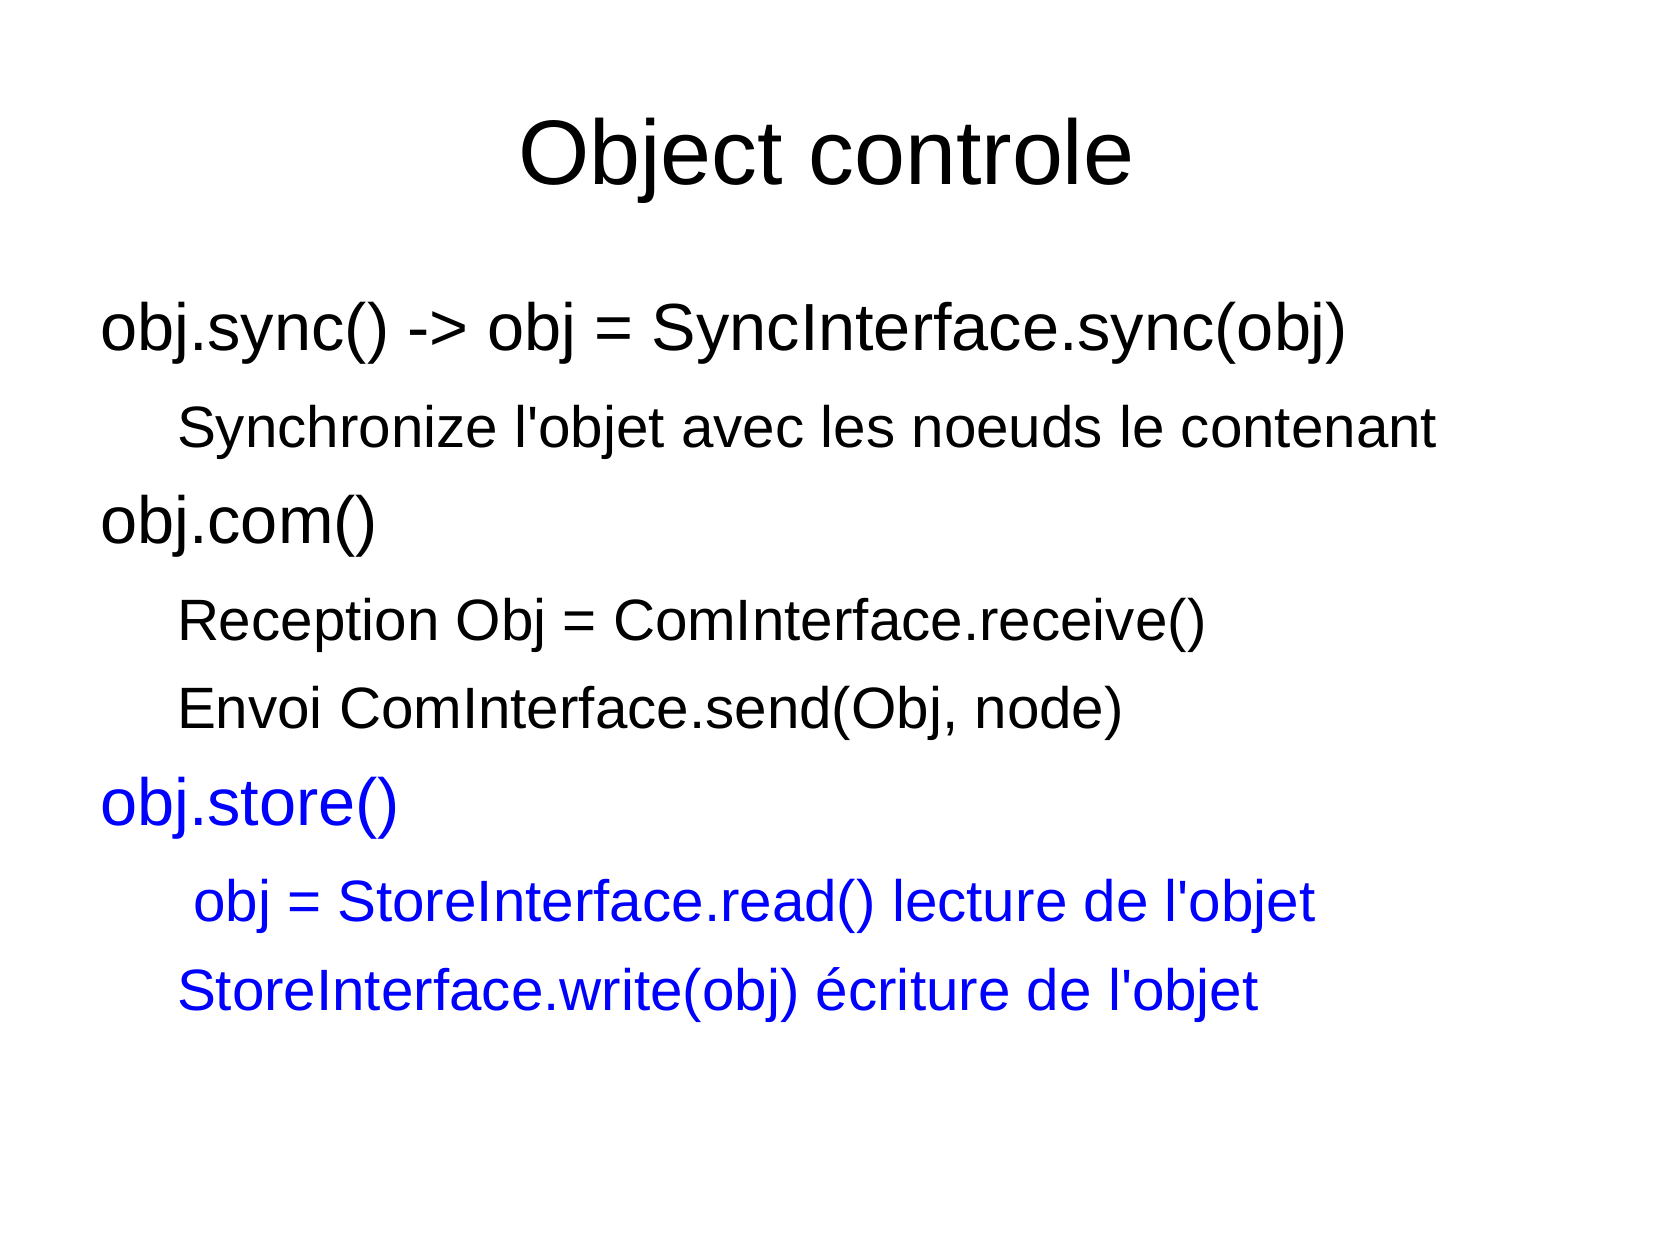

# Object controle
obj.sync() -> obj = SyncInterface.sync(obj)
Synchronize l'objet avec les noeuds le contenant
obj.com()
Reception Obj = ComInterface.receive()
Envoi ComInterface.send(Obj, node)
obj.store()
 obj = StoreInterface.read() lecture de l'objet
StoreInterface.write(obj) écriture de l'objet